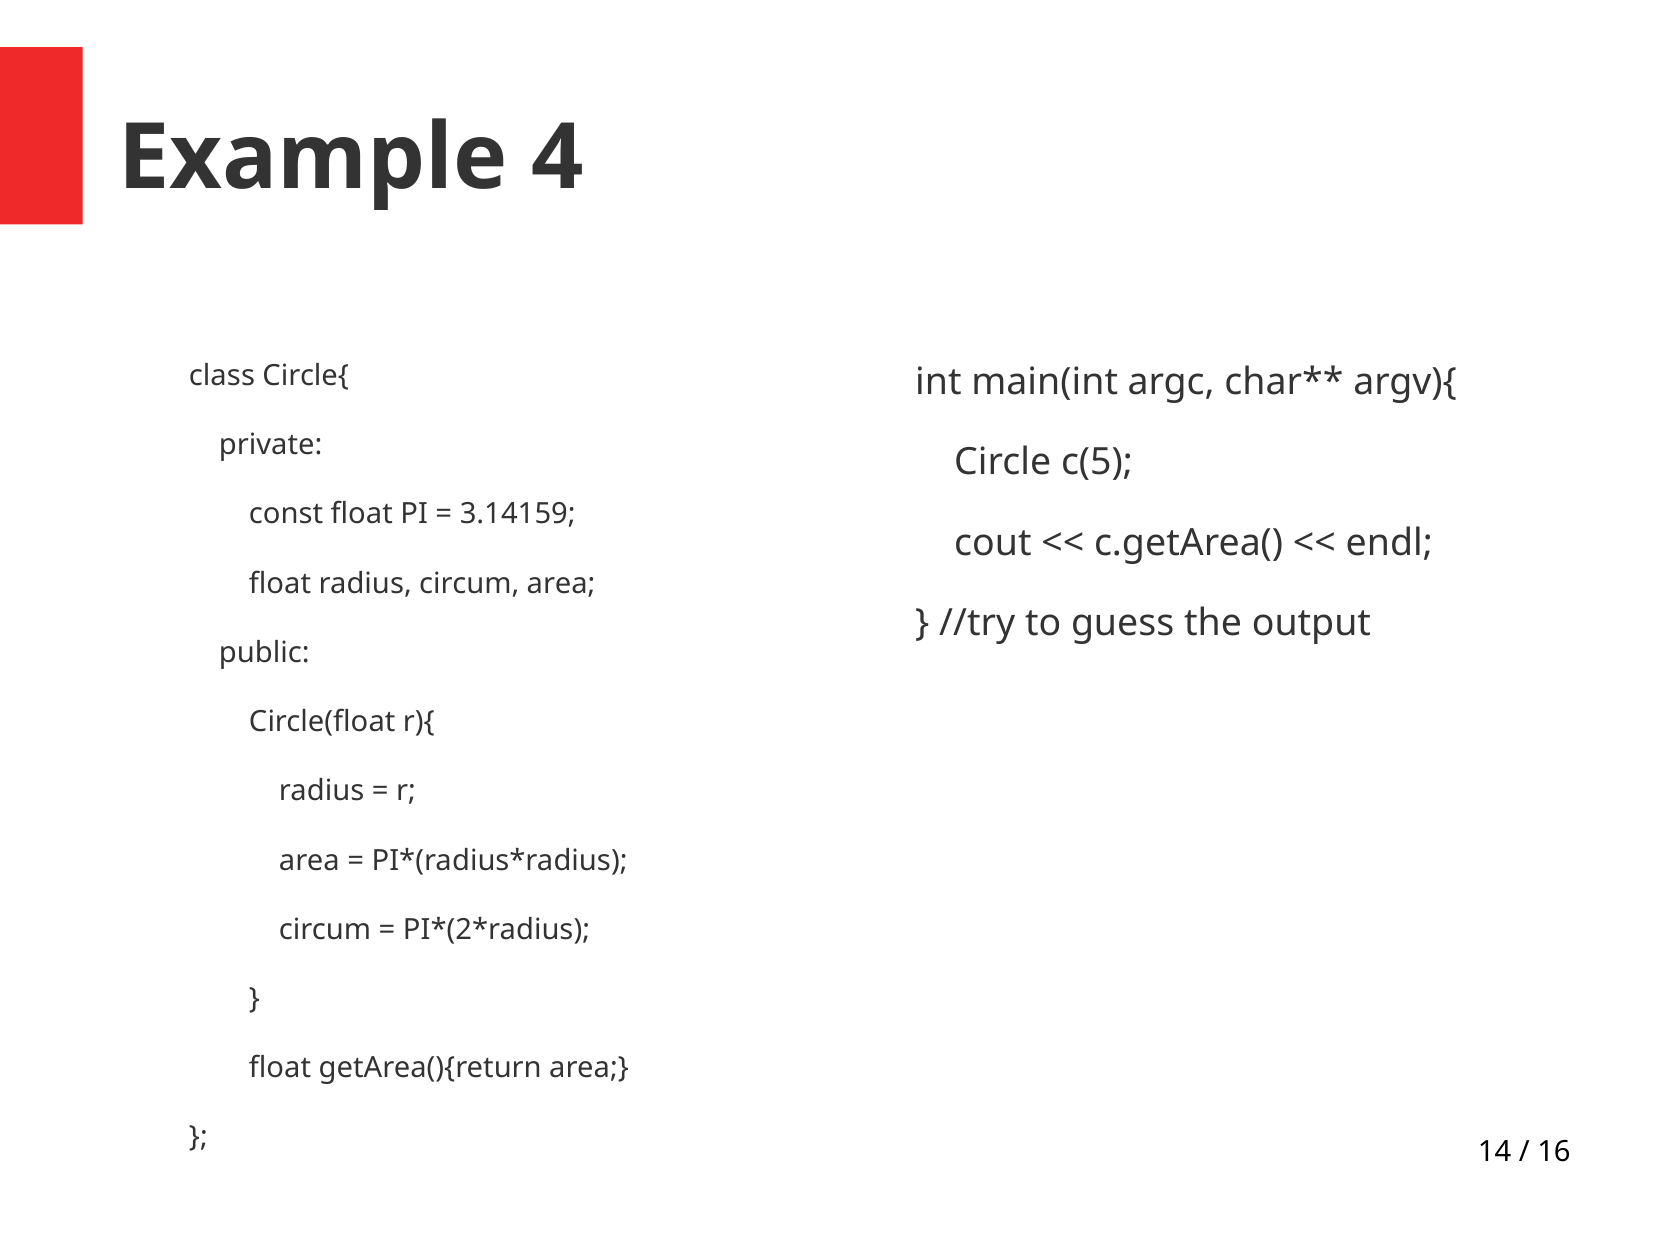

# Example 4
class Circle{
 private:
 const float PI = 3.14159;
 float radius, circum, area;
 public:
 Circle(float r){
 radius = r;
 area = PI*(radius*radius);
 circum = PI*(2*radius);
 }
 float getArea(){return area;}
};
int main(int argc, char** argv){
 Circle c(5);
 cout << c.getArea() << endl;
} //try to guess the output
14